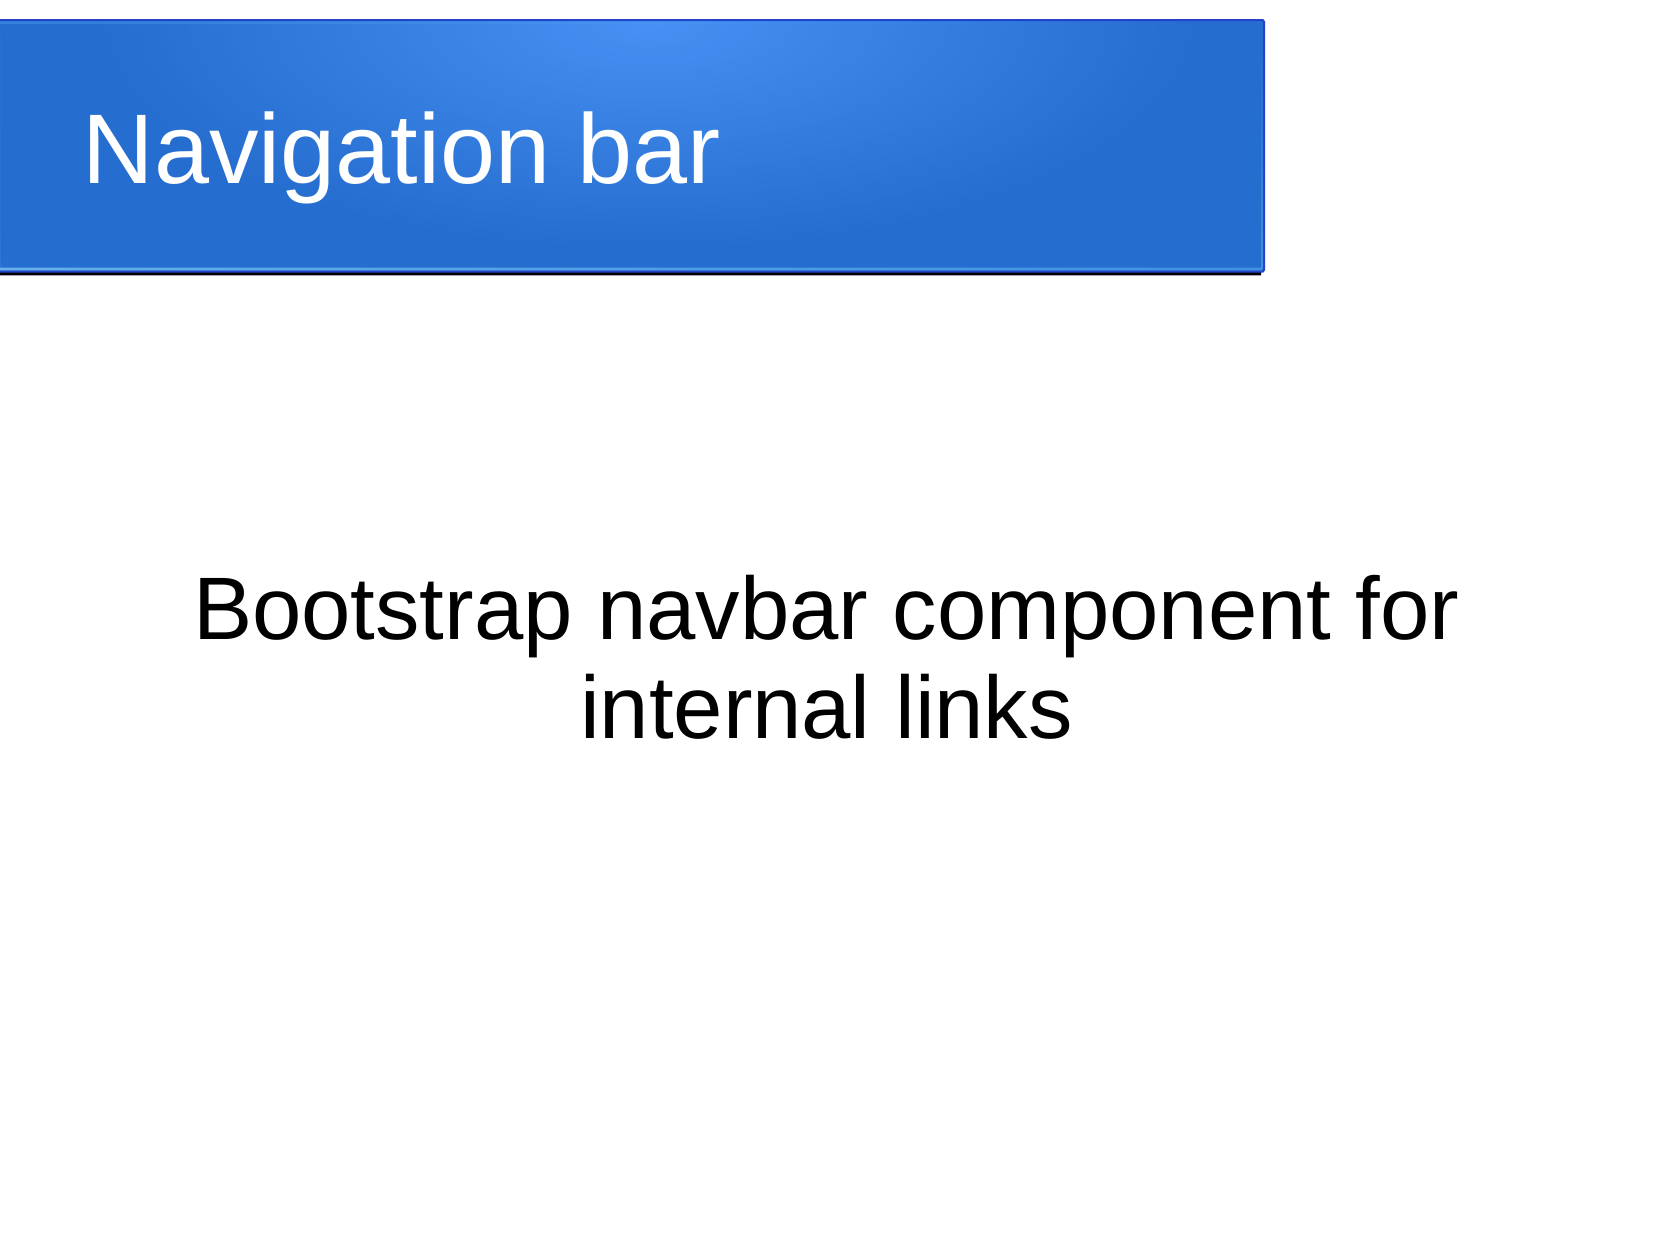

# Navigation bar
Bootstrap navbar component for internal links